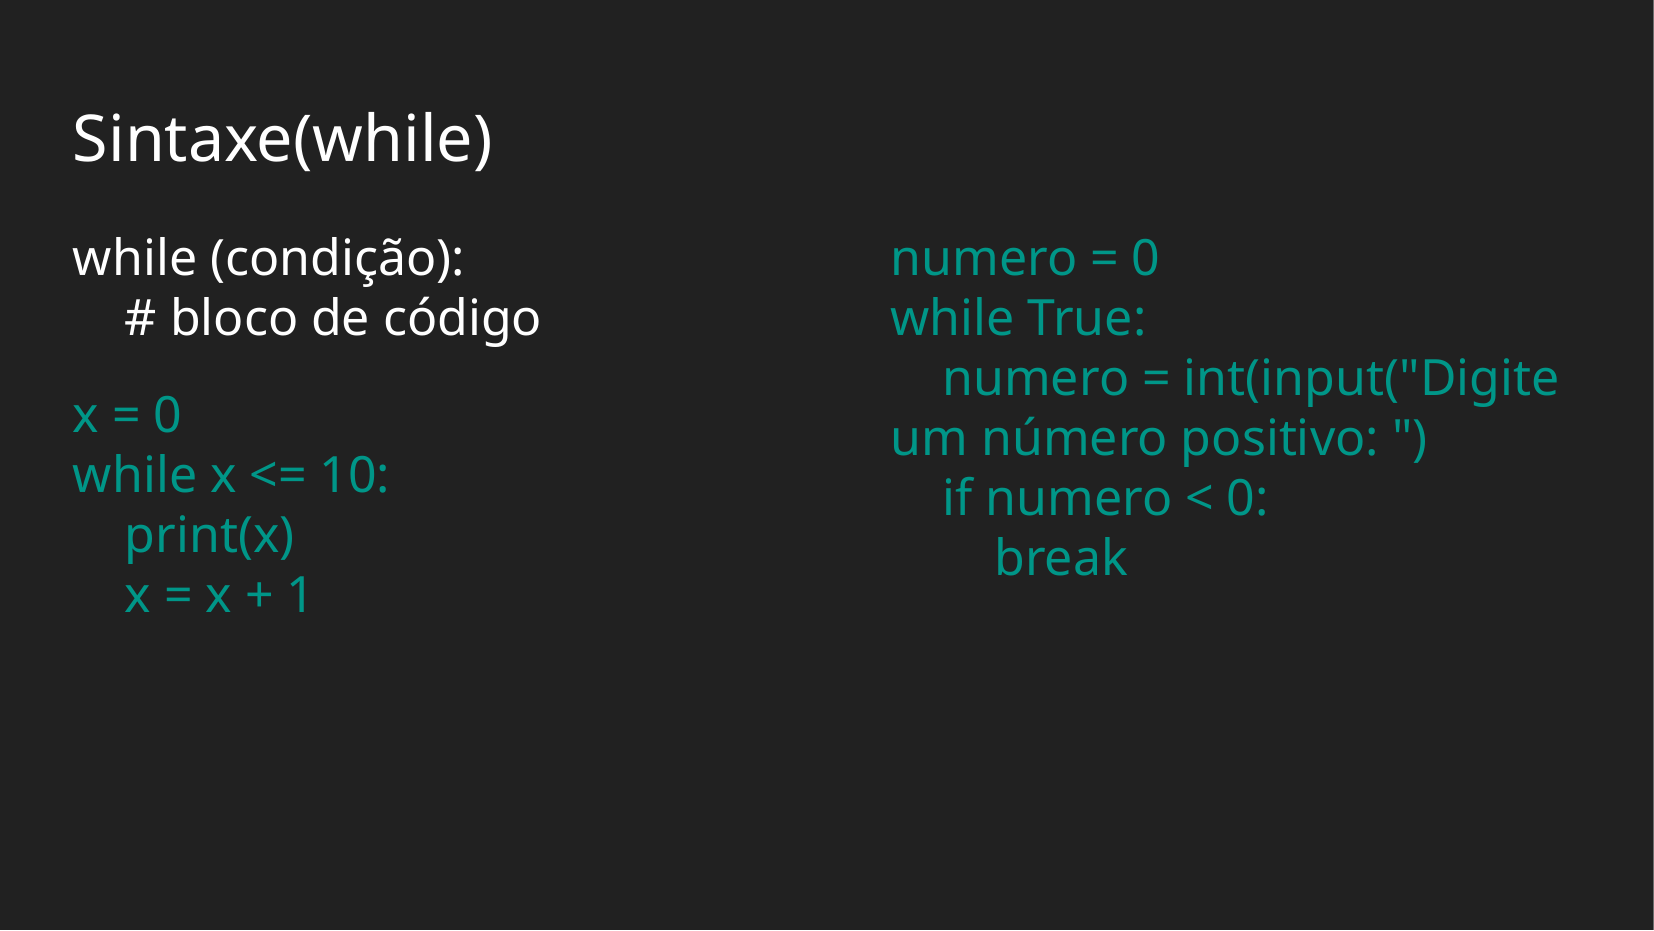

# Sintaxe(while)
while (condição):
 # bloco de código
x = 0
while x <= 10:
 print(x)
 x = x + 1
numero = 0
while True:
 numero = int(input("Digite um número positivo: ")
 if numero < 0:
 break